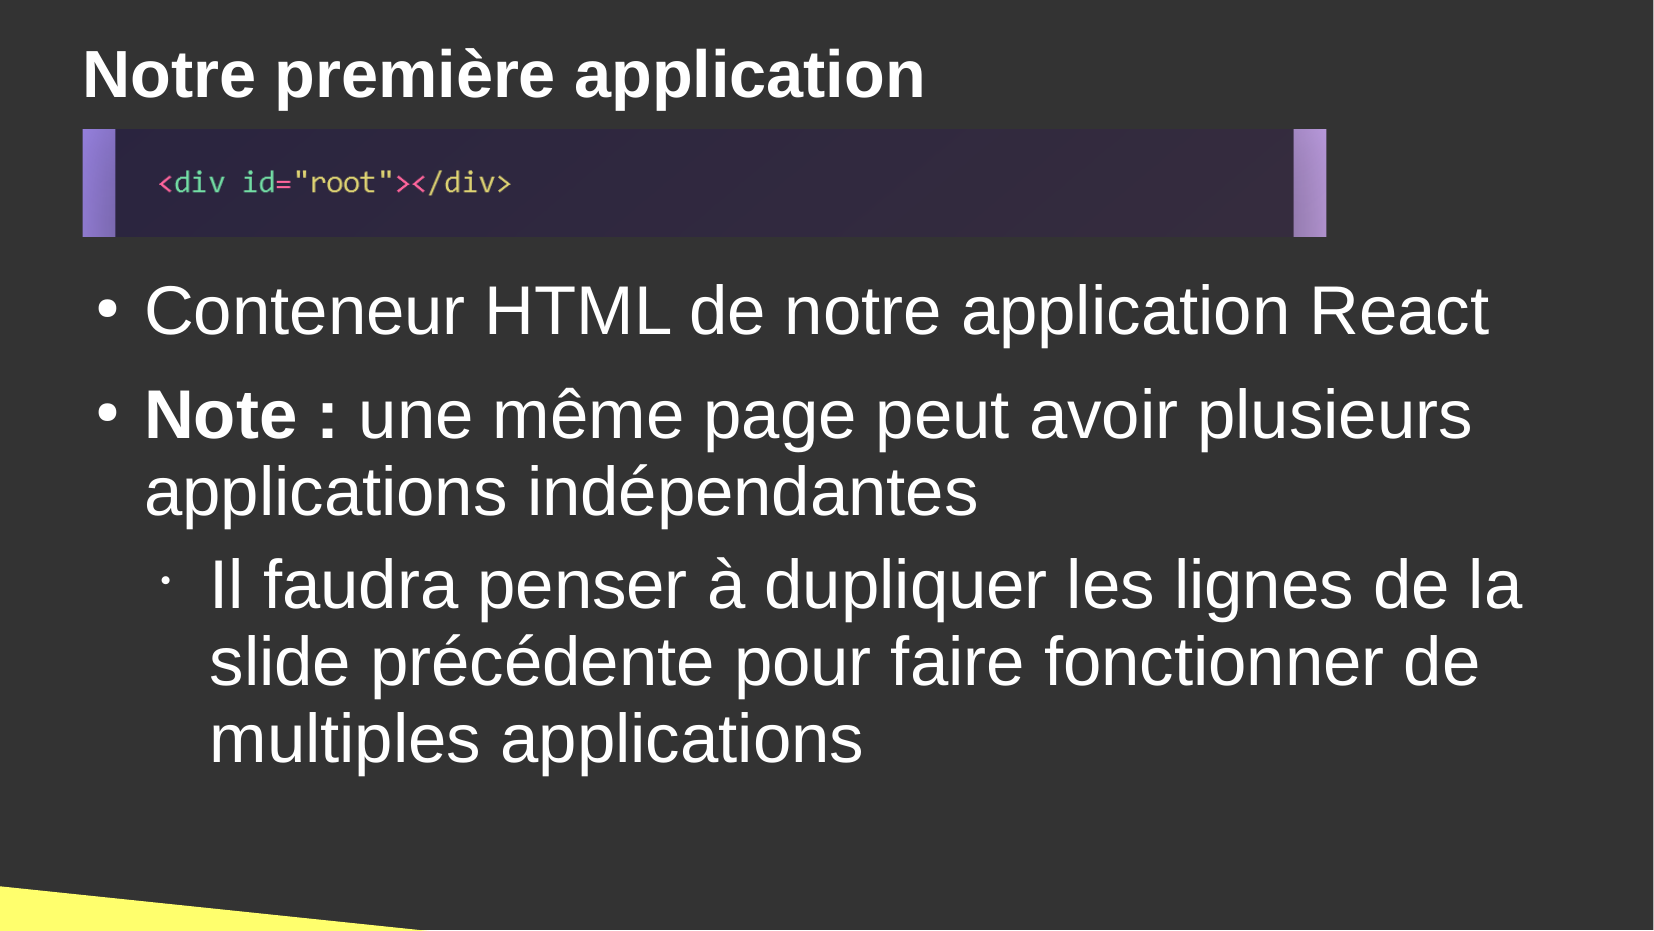

# Notre première application
Conteneur HTML de notre application React
Note : une même page peut avoir plusieurs applications indépendantes
Il faudra penser à dupliquer les lignes de la slide précédente pour faire fonctionner de multiples applications